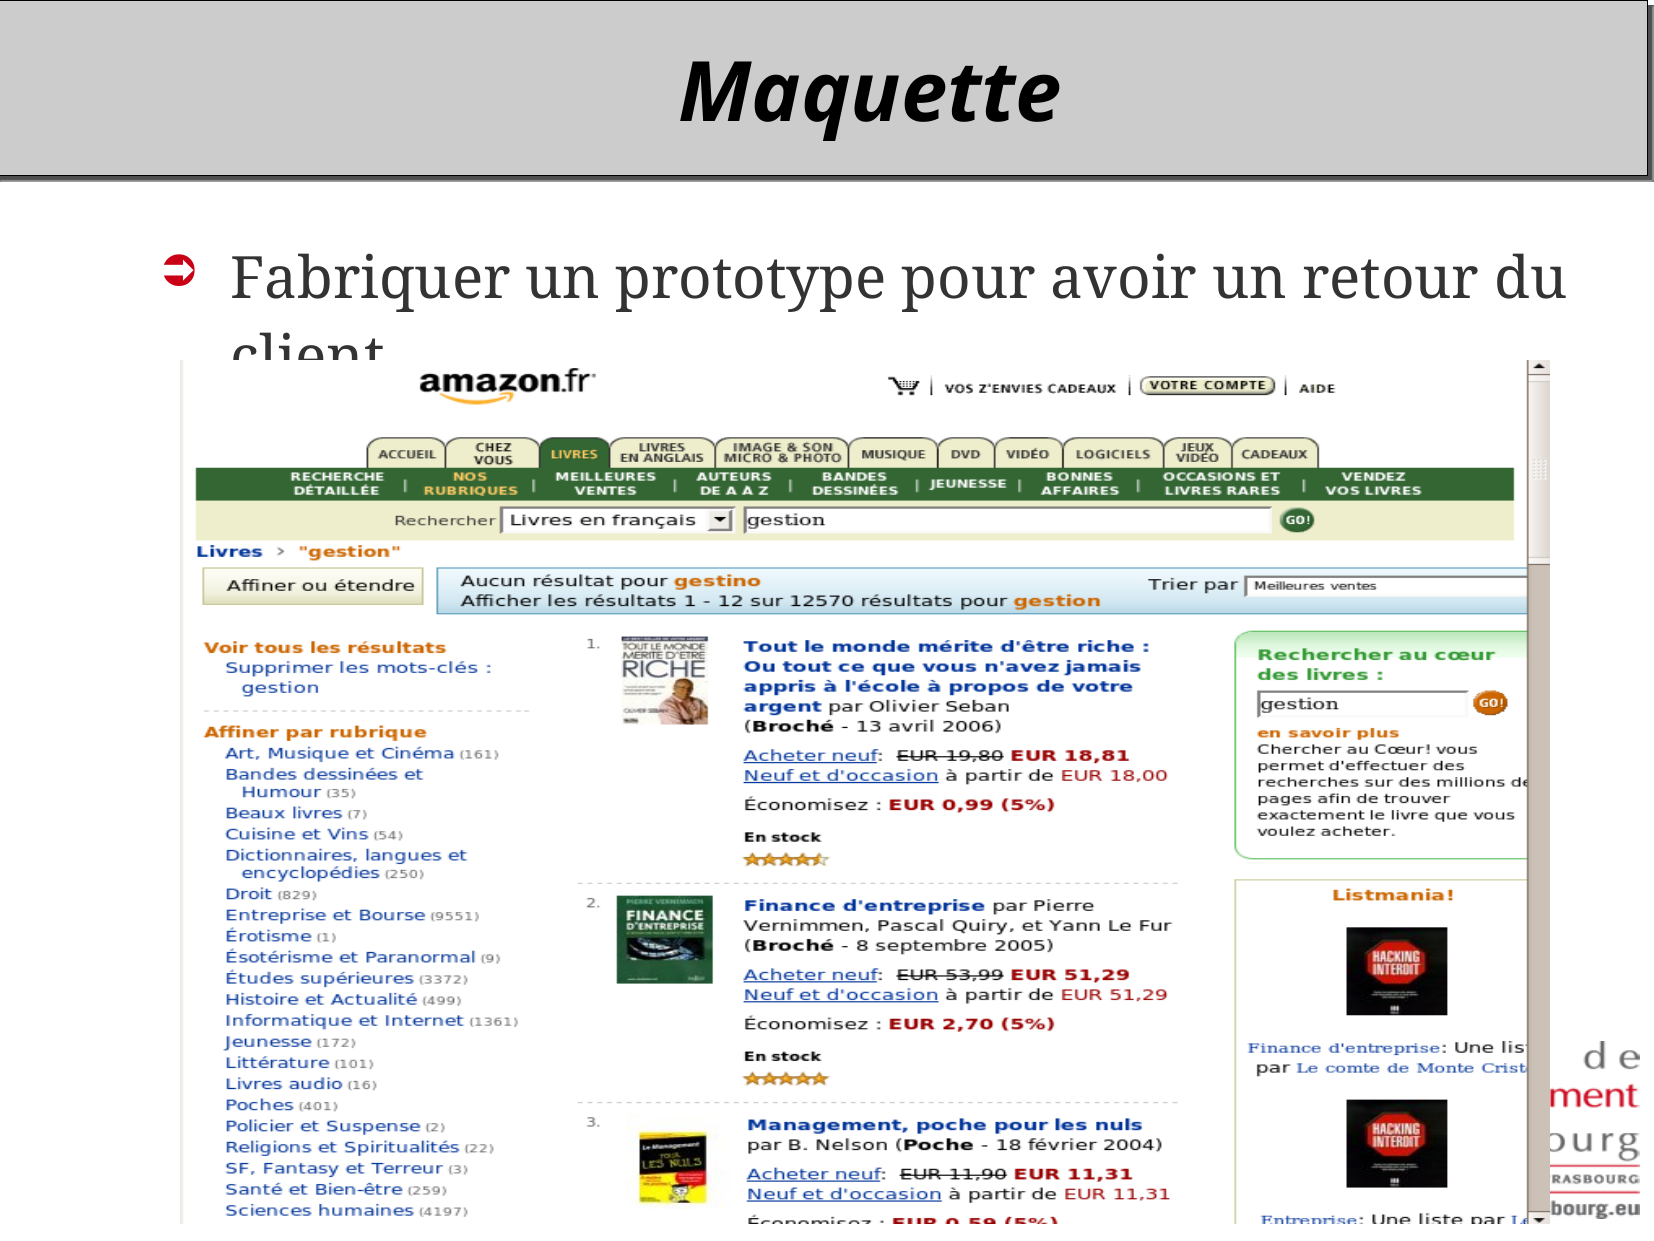

# Maquette
Fabriquer un prototype pour avoir un retour du client.